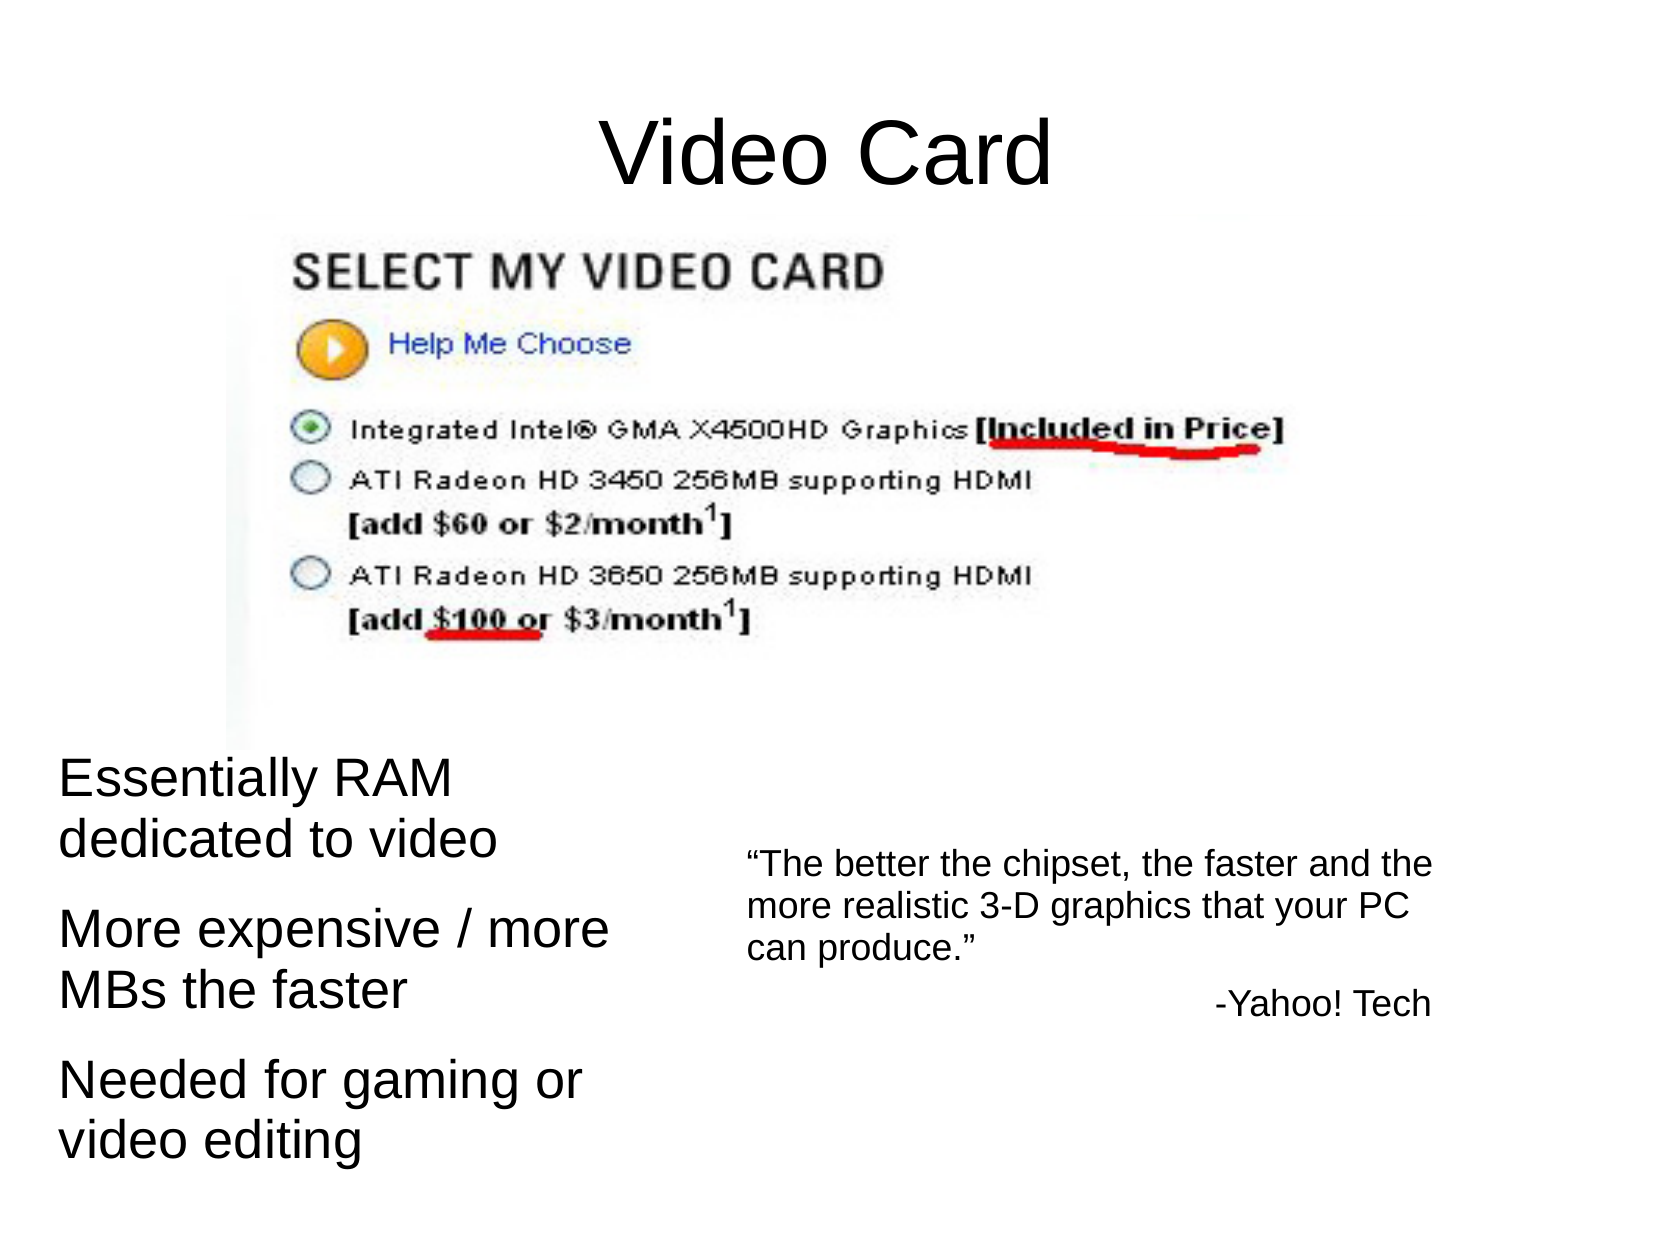

# Video Card
Essentially RAM dedicated to video
More expensive / more MBs the faster
Needed for gaming or video editing
“The better the chipset, the faster and the more realistic 3-D graphics that your PC can produce.”
-Yahoo! Tech